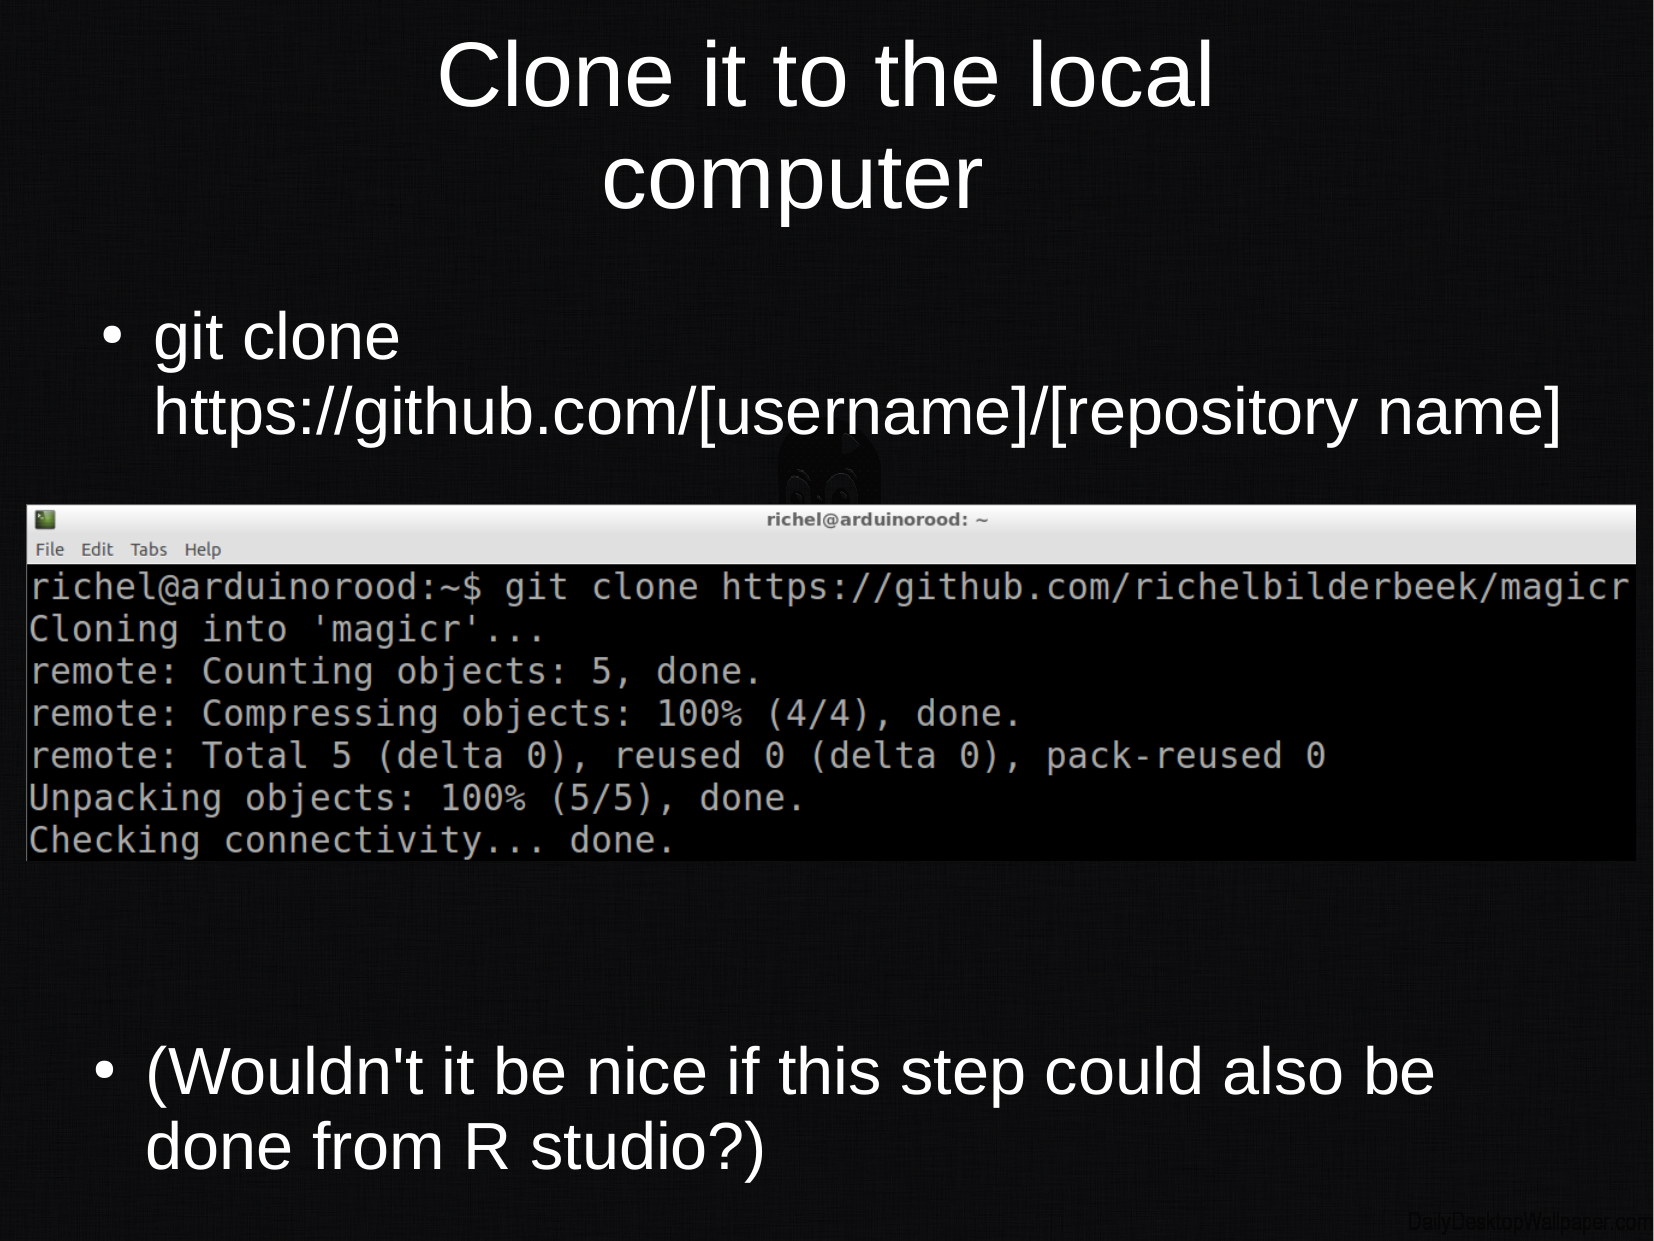

# Clone it to the local computer
git clone https://github.com/[username]/[repository name]
(Wouldn't it be nice if this step could also be done from R studio?)